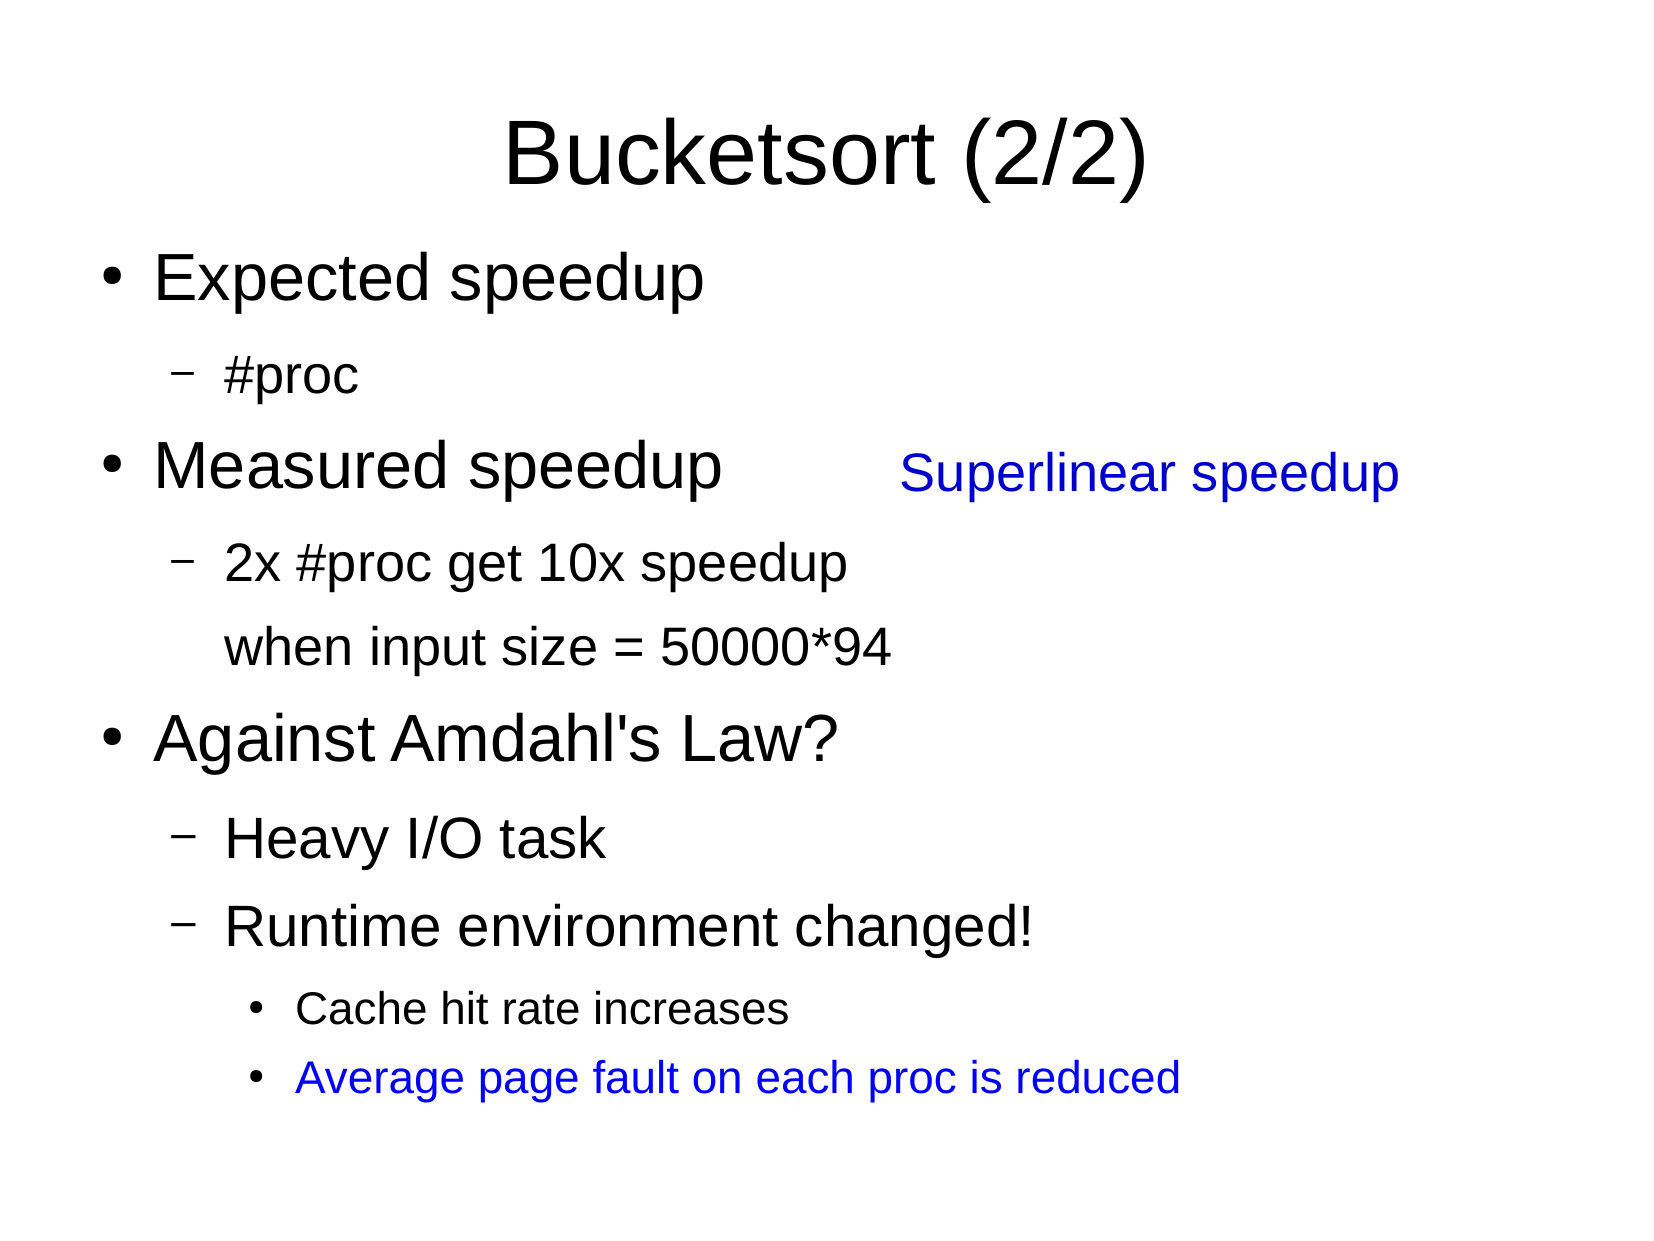

# Bucketsort (2/2)
Expected speedup
#proc
Measured speedup
2x #proc get 10x speedup
when input size = 50000*94
Against Amdahl's Law?
Heavy I/O task
Runtime environment changed!
Cache hit rate increases
Average page fault on each proc is reduced
Superlinear speedup